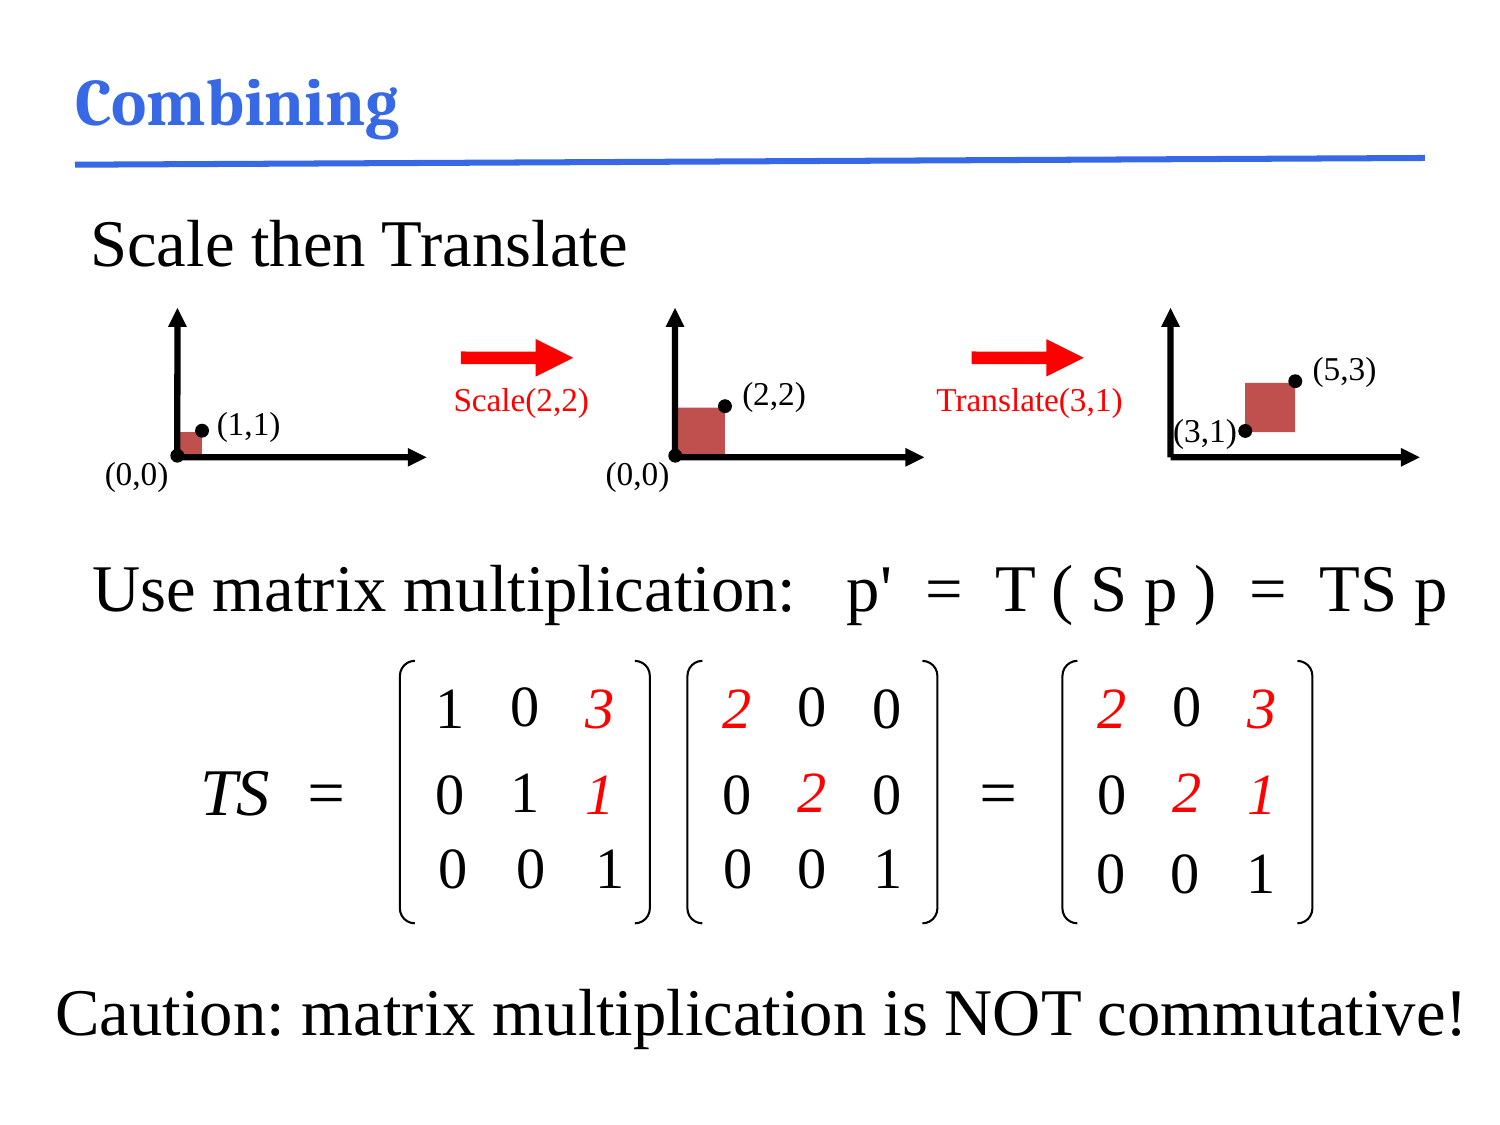

# Combining
Scale then Translate
(5,3)
(2,2)
Scale(2,2)
Translate(3,1)
(1,1)
(3,1)
(0,0)
(0,0)
Use matrix multiplication: p' = T ( S p ) = TS p
0
1
0
2
0
2
1
0
3
1
2
0
0
0
2
0
3
1
0
0
1
0
0
1
0
0
1
TS =
=
Caution: matrix multiplication is NOT commutative!